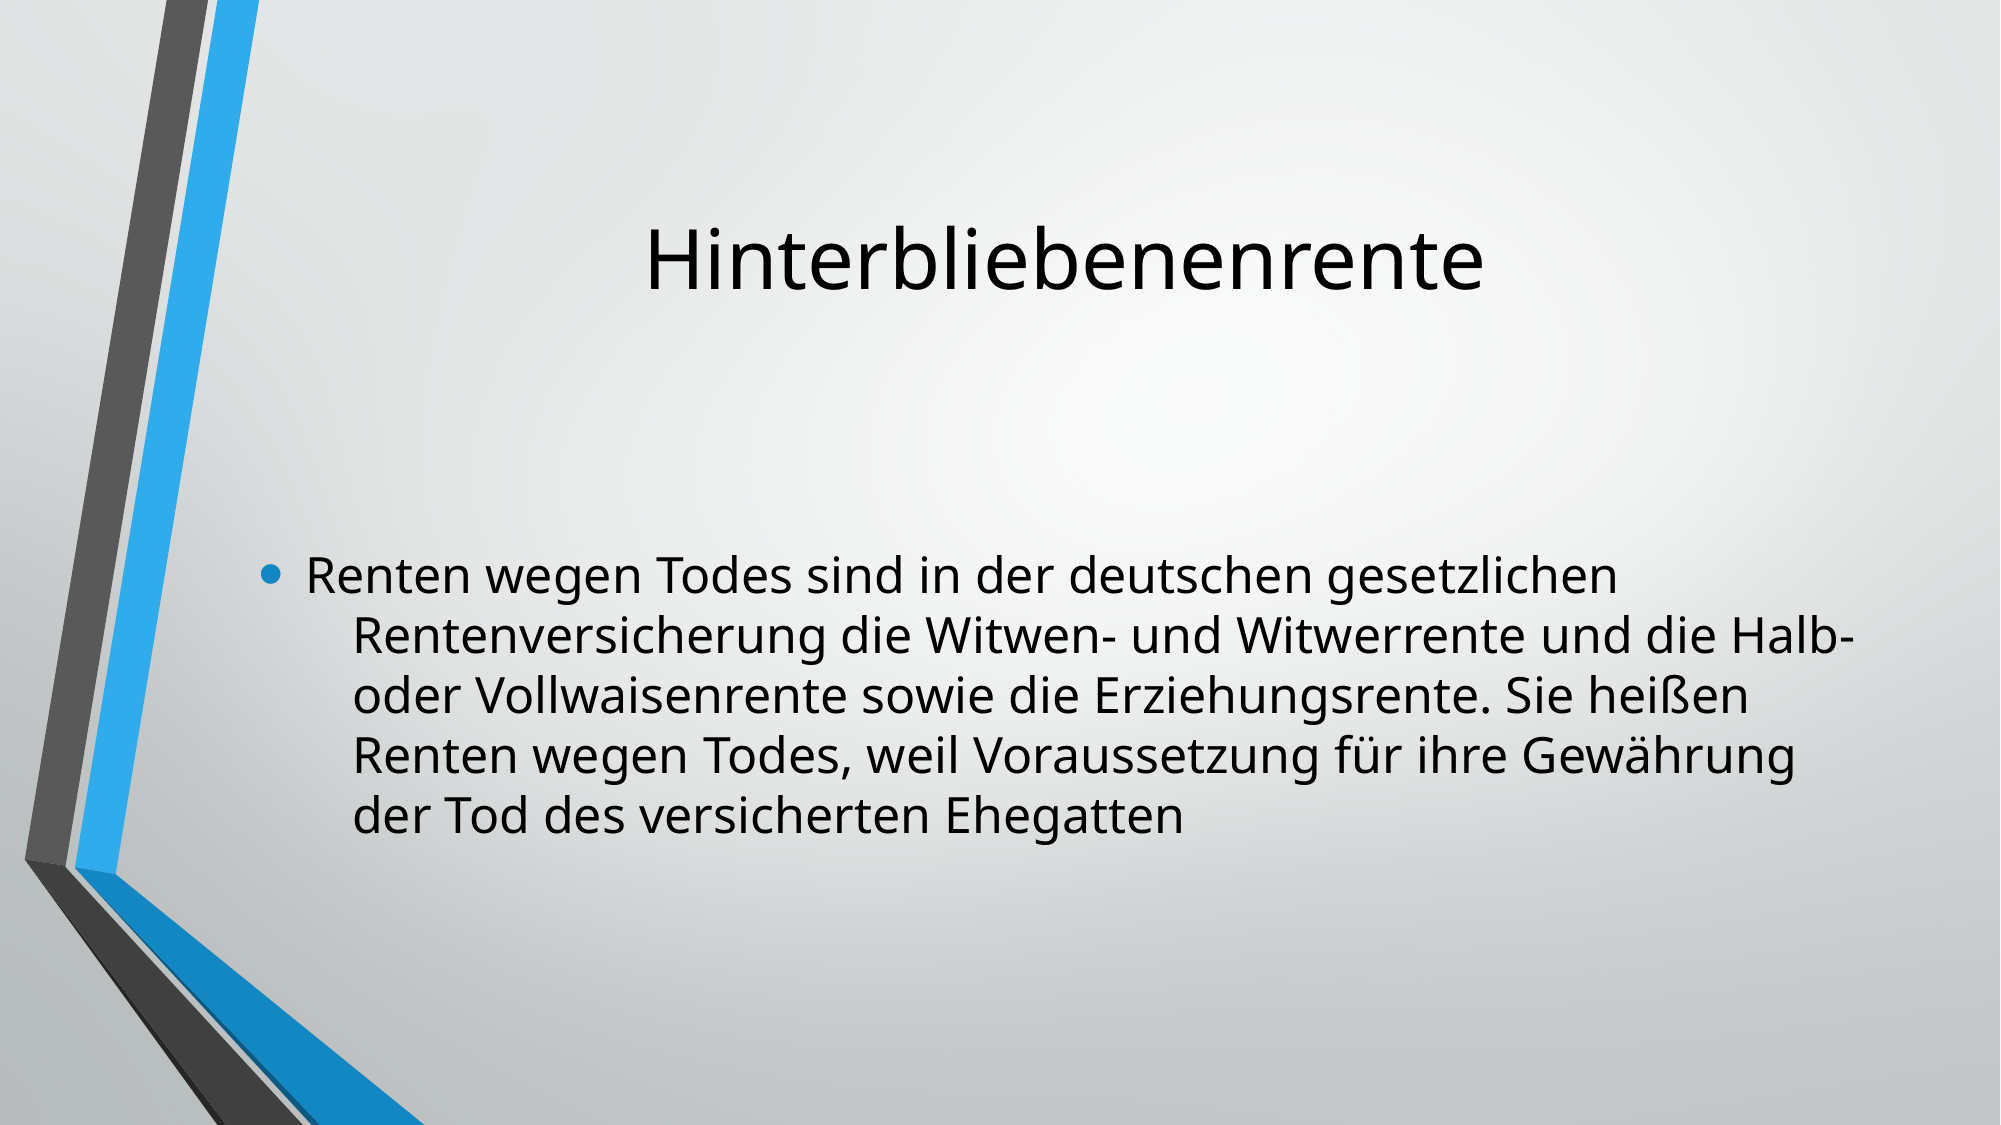

# Hinterbliebenenrente
Renten wegen Todes sind in der deutschen gesetzlichen Rentenversicherung die Witwen- und Witwerrente und die Halb- oder Vollwaisenrente sowie die Erziehungsrente. Sie heißen Renten wegen Todes, weil Voraussetzung für ihre Gewährung der Tod des versicherten Ehegatten